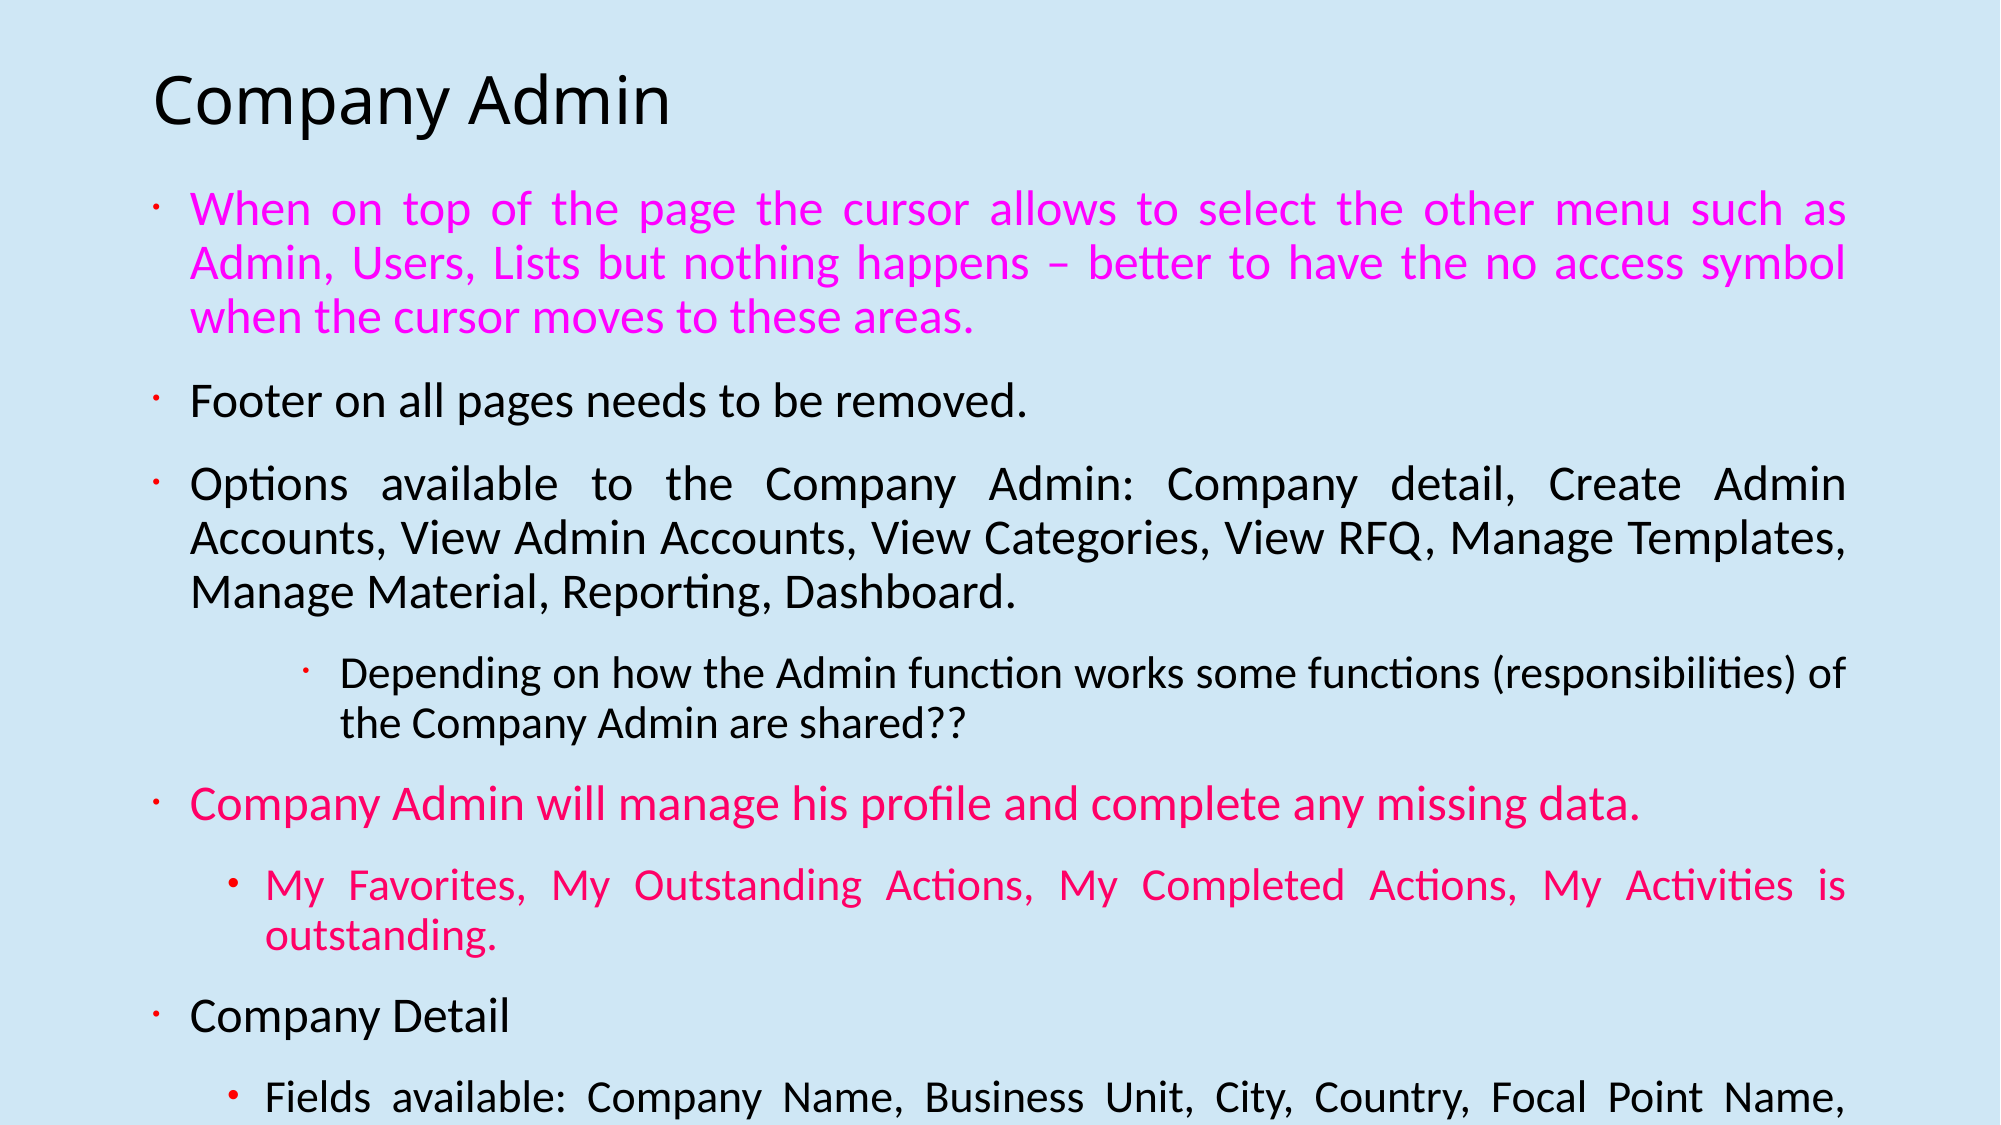

# Company Admin
When on top of the page the cursor allows to select the other menu such as Admin, Users, Lists but nothing happens – better to have the no access symbol when the cursor moves to these areas.
Footer on all pages needs to be removed.
Options available to the Company Admin: Company detail, Create Admin Accounts, View Admin Accounts, View Categories, View RFQ, Manage Templates, Manage Material, Reporting, Dashboard.
Depending on how the Admin function works some functions (responsibilities) of the Company Admin are shared??
Company Admin will manage his profile and complete any missing data.
My Favorites, My Outstanding Actions, My Completed Actions, My Activities is outstanding.
Company Detail
Fields available: Company Name, Business Unit, City, Country, Focal Point Name, Email, telephone, Address, Logo.
Functions available:
Edit (allows edit of the fields available and also allows view of the Company ID assigned)
Add Message: Allows communication with the Super Admin. Message list is maintained of all communication.
What is the save function when a new message is created to the Super Admin? How does it get sent to the Super Admin? If it is part of the same ‘Save’ function – should it not read ‘Save & Send’?
Please demo how the communication works from the Super Admin.
Why in the list of messages, the Company Admin can edit the message from the Super Admin?
Invoice: Need a demo on this function.